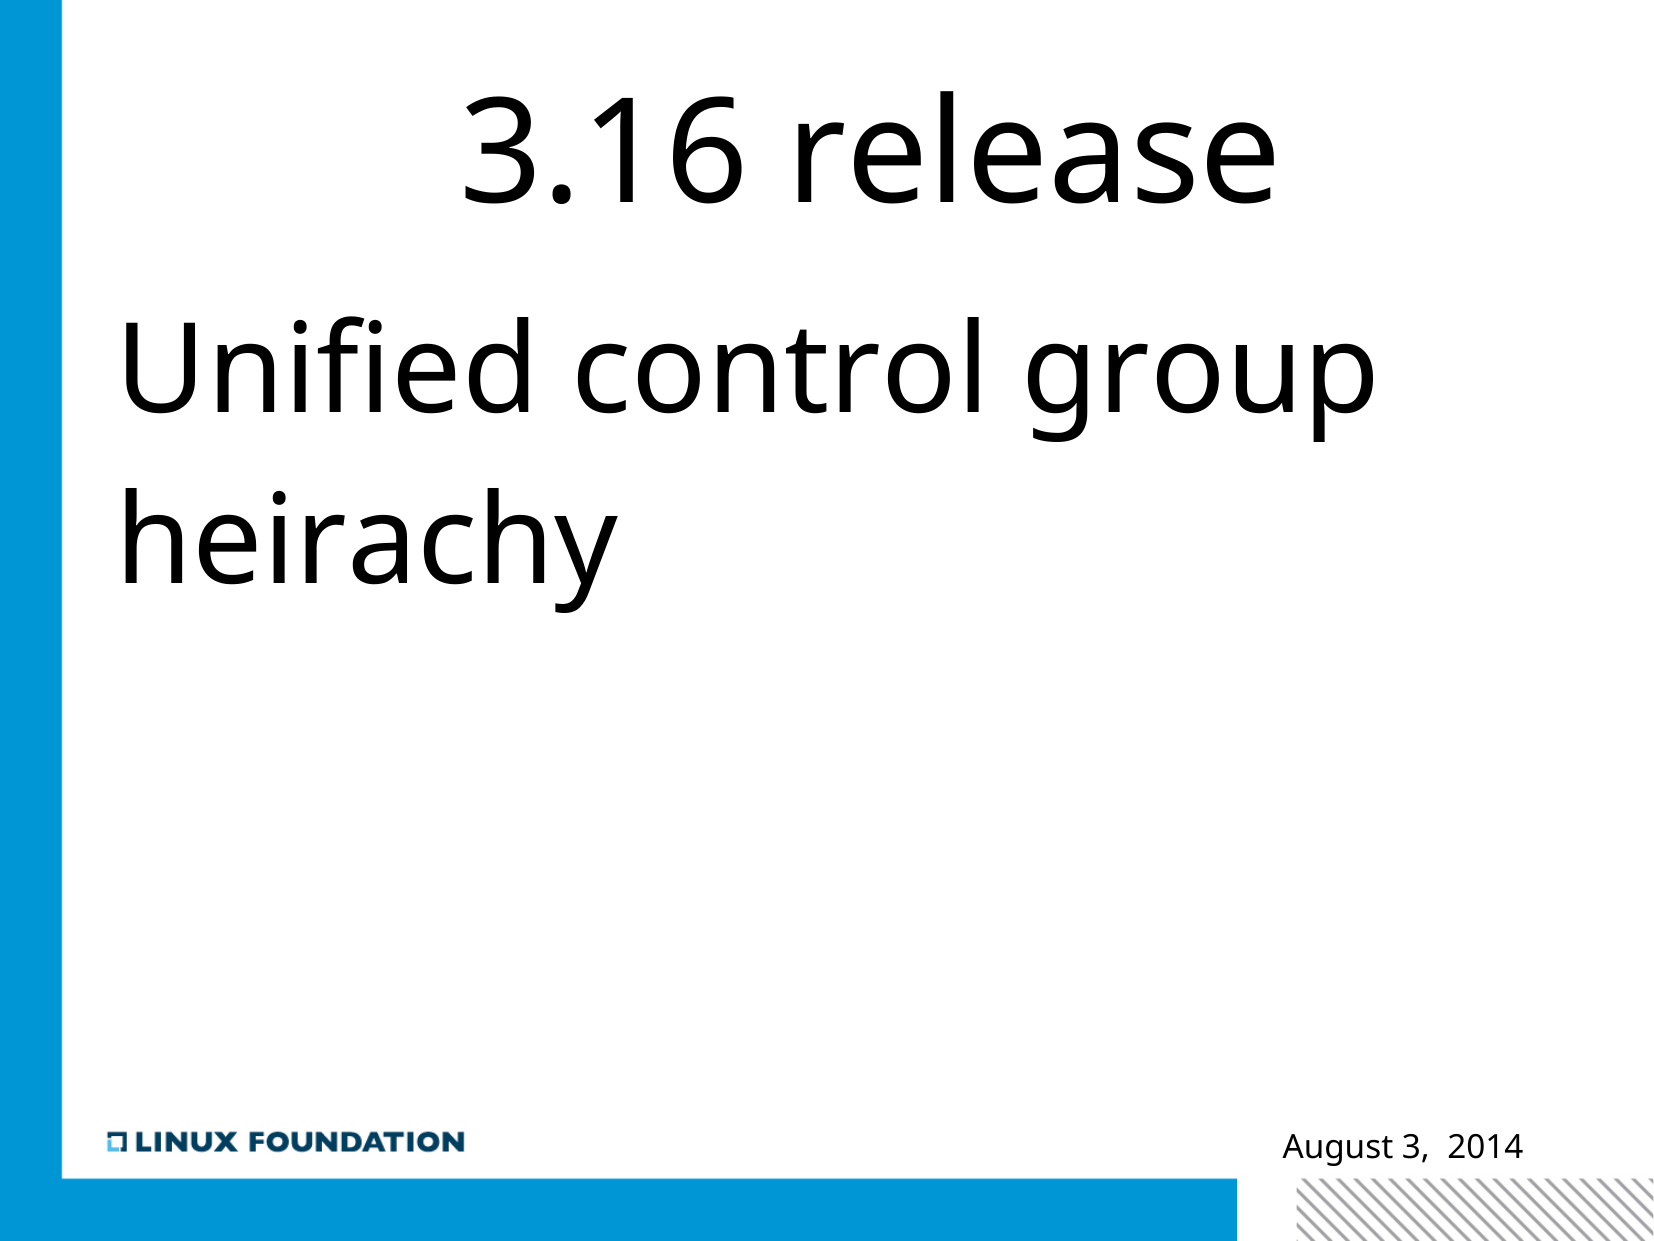

3.16 release
Unified control group
heirachy
August 3, 2014